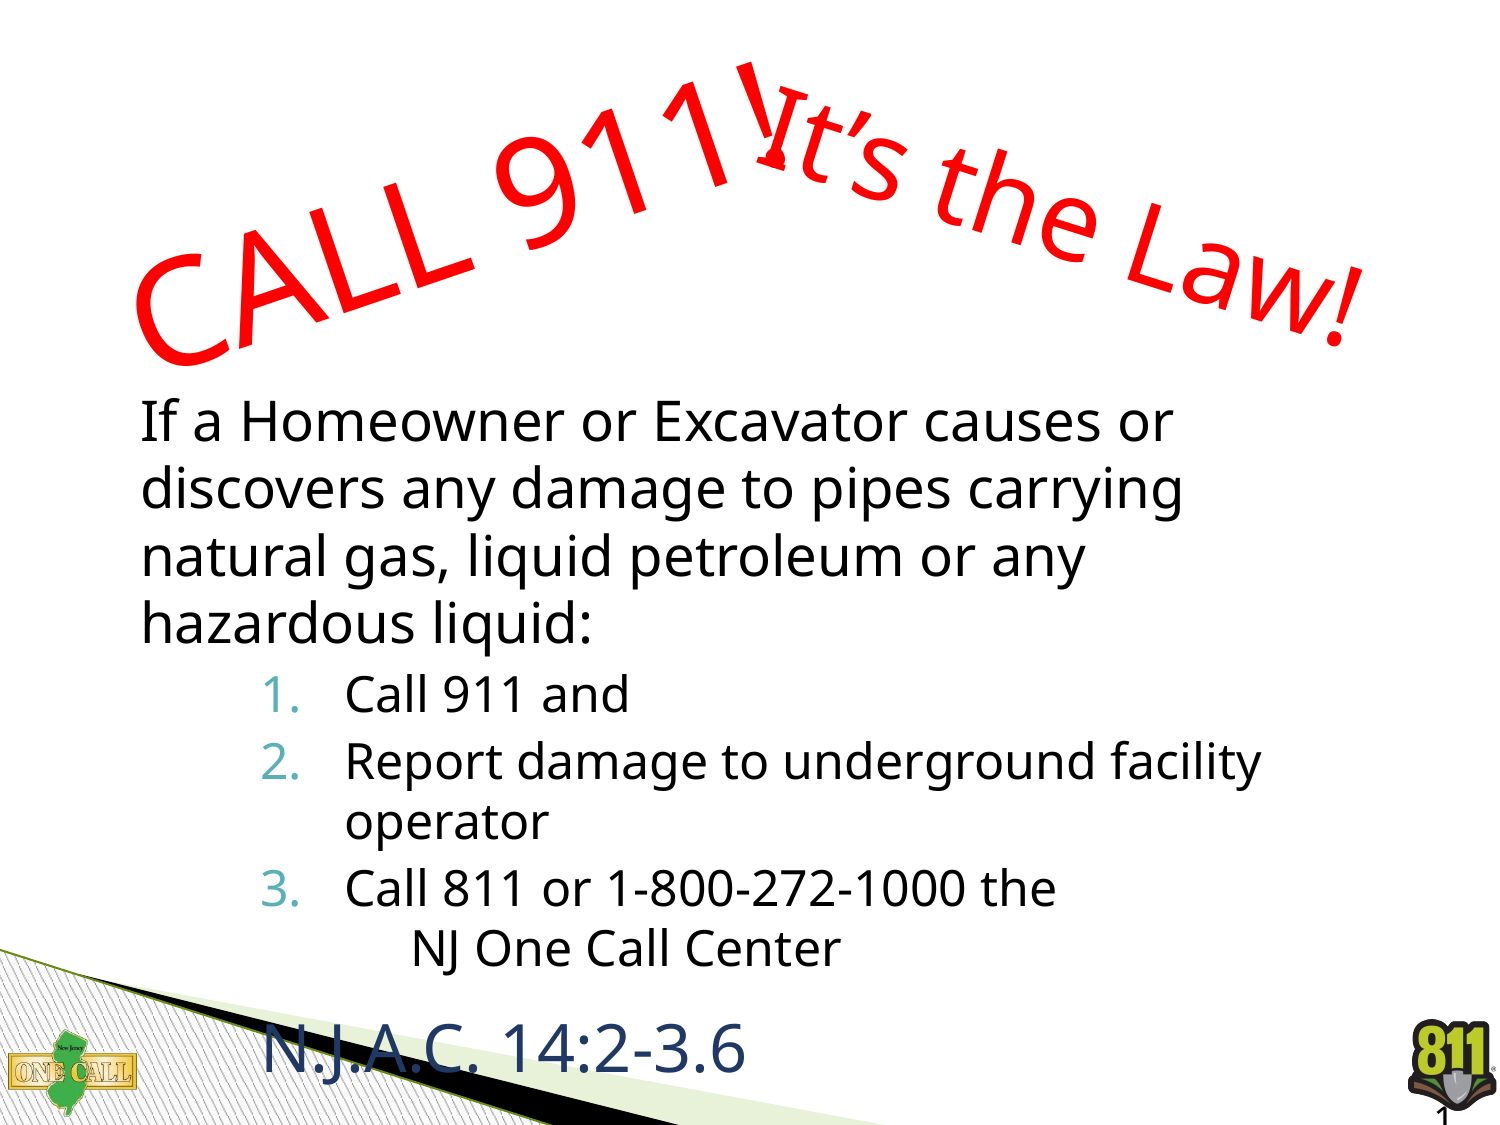

CALL 911!
It’s the Law!
# If a Homeowner or Excavator causes or discovers any damage to pipes carrying natural gas, liquid petroleum or any hazardous liquid:
Call 911 and
Report damage to underground facility operator
Call 811 or 1-800-272-1000 the
		NJ One Call Center
N.J.A.C. 14:2-3.6